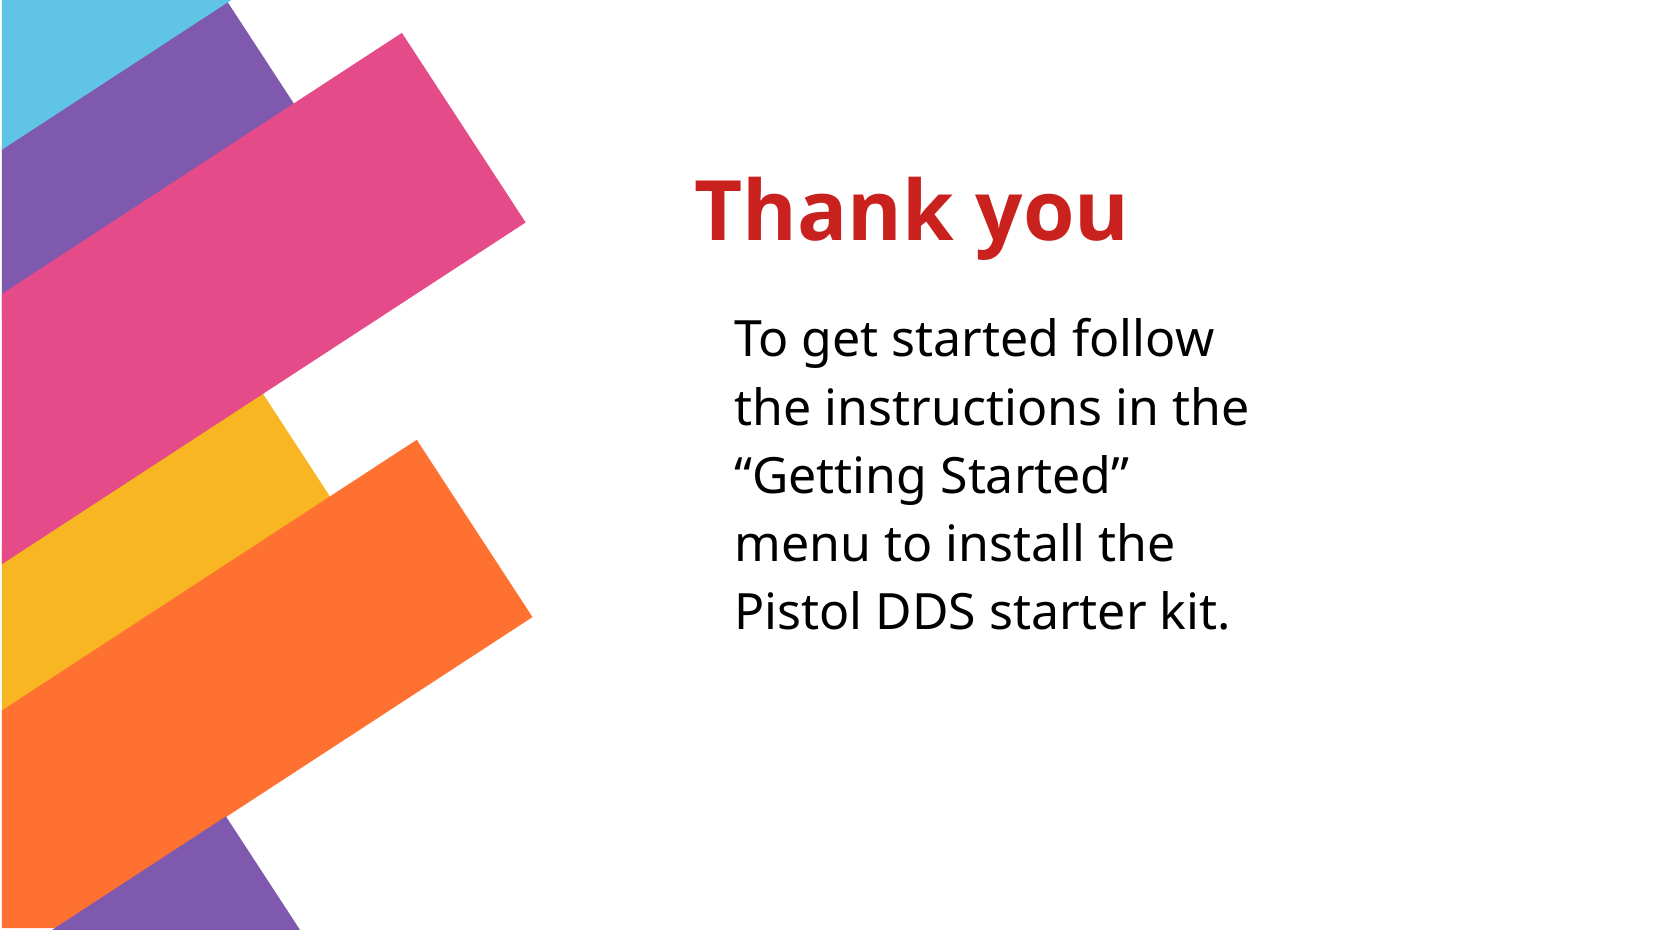

Thank you
To get started follow the instructions in the “Getting Started” menu to install the Pistol DDS starter kit.